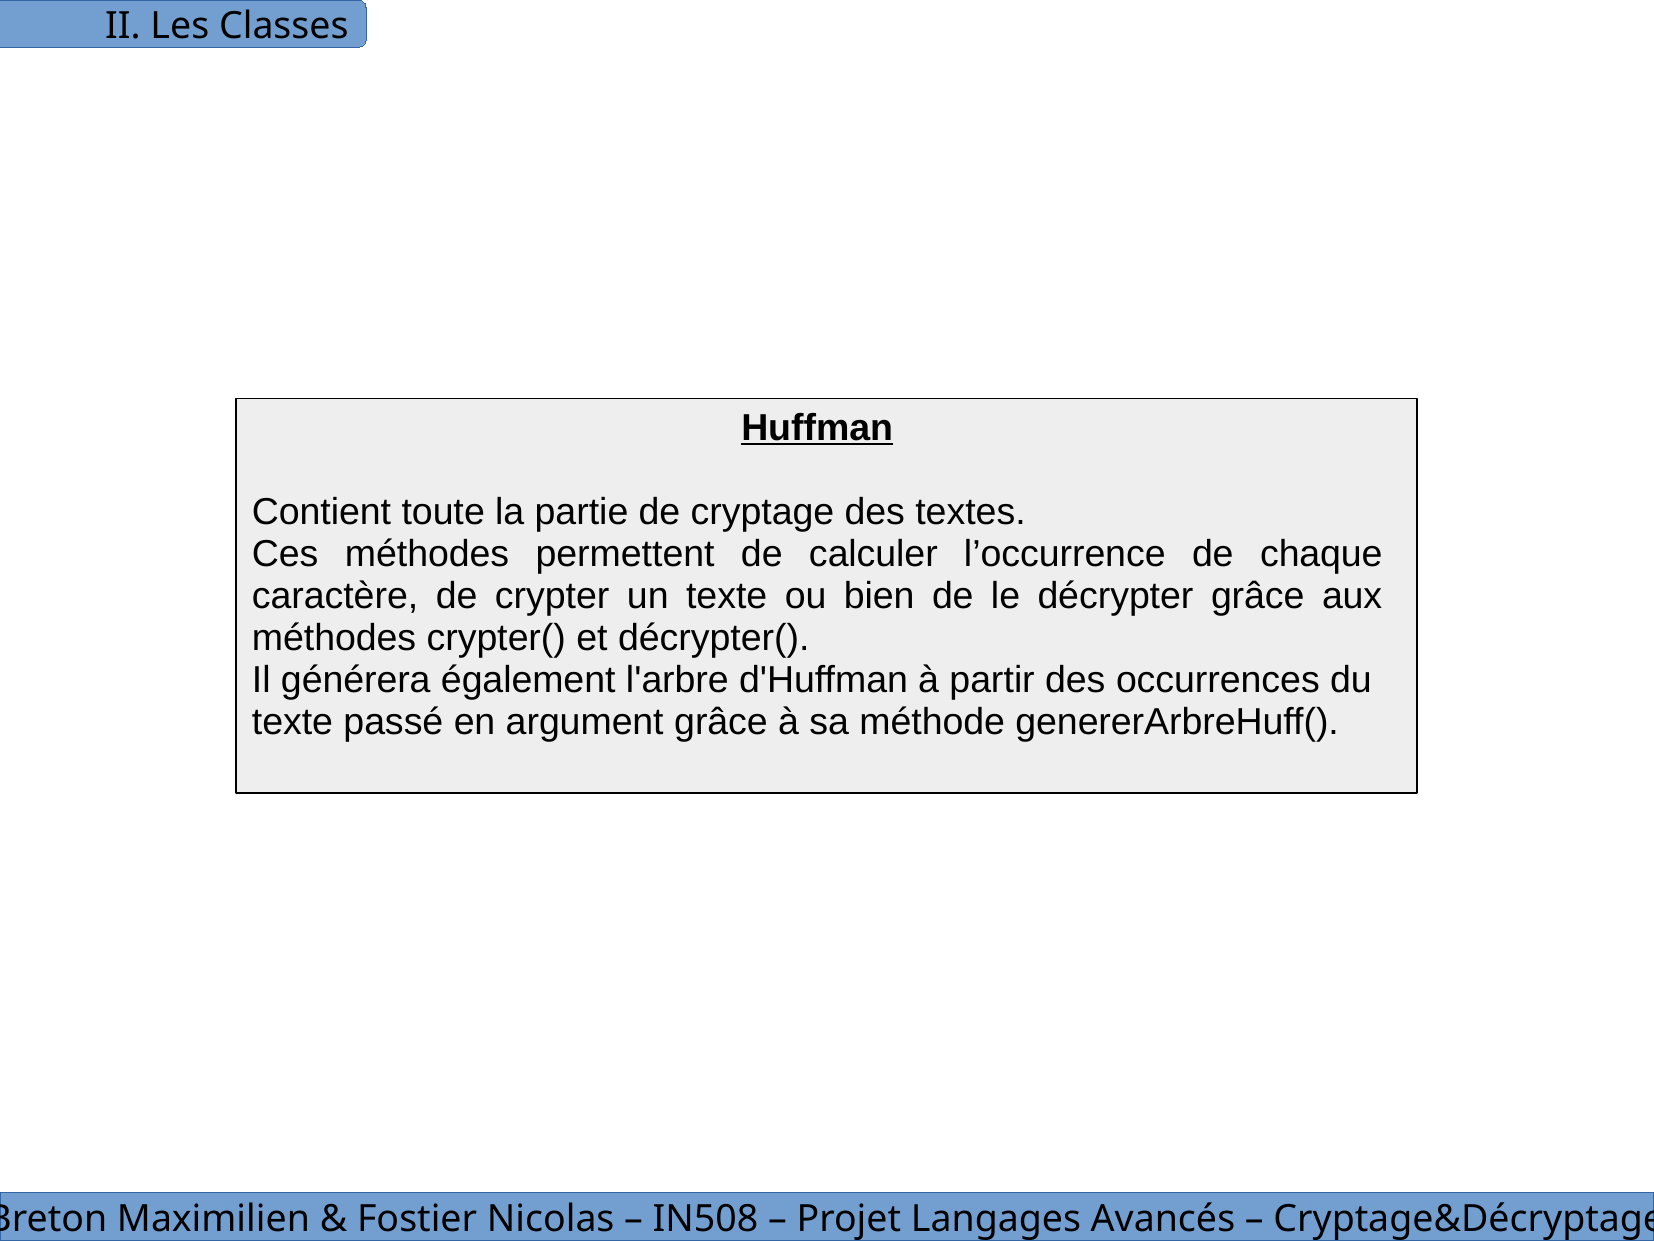

II. Les Classes
Huffman
Contient toute la partie de cryptage des textes.
Ces méthodes permettent de calculer l’occurrence de chaque caractère, de crypter un texte ou bien de le décrypter grâce aux méthodes crypter() et décrypter().
Il générera également l'arbre d'Huffman à partir des occurrences du
texte passé en argument grâce à sa méthode genererArbreHuff().
Breton Maximilien & Fostier Nicolas – IN508 – Projet Langages Avancés – Cryptage&Décryptage